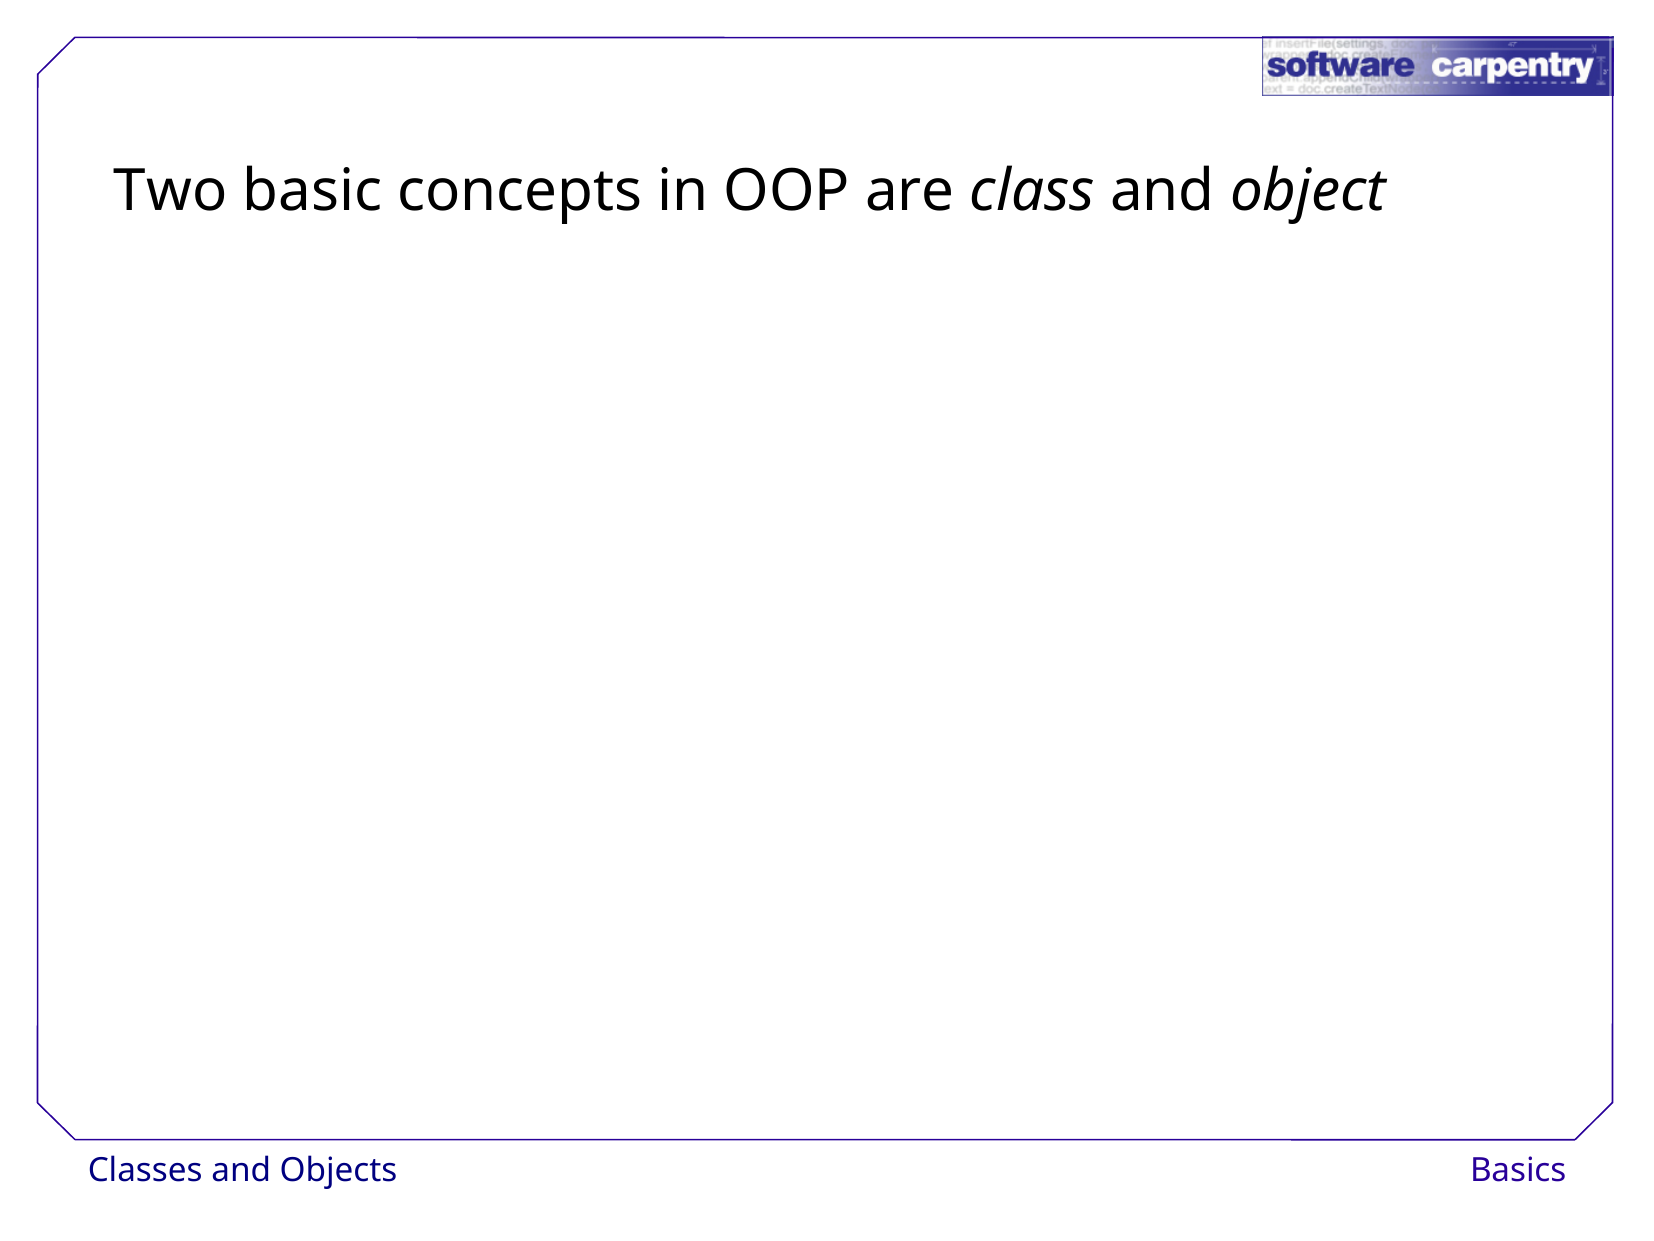

Two basic concepts in OOP are class and object